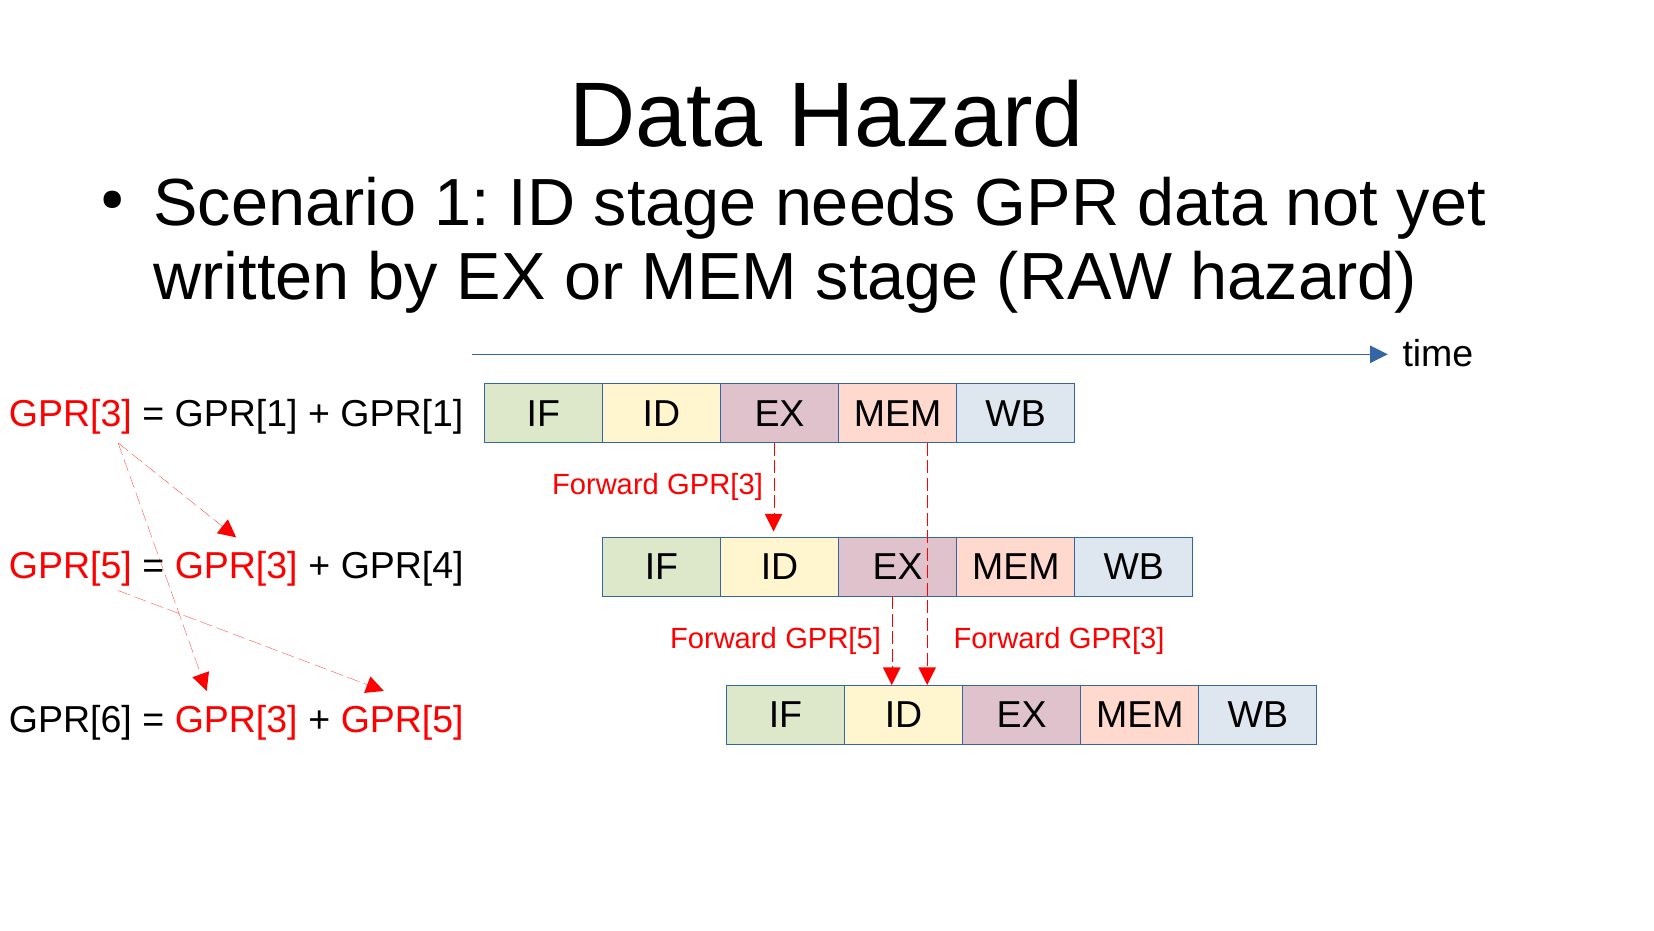

# Data Hazard
Scenario 1: ID stage needs GPR data not yet written by EX or MEM stage (RAW hazard)
time
IF
ID
EX
MEM
WB
GPR[3] = GPR[1] + GPR[1]
Forward GPR[3]
GPR[5] = GPR[3] + GPR[4]
IF
ID
EX
MEM
WB
Forward GPR[5]
Forward GPR[3]
IF
ID
EX
MEM
WB
GPR[6] = GPR[3] + GPR[5]